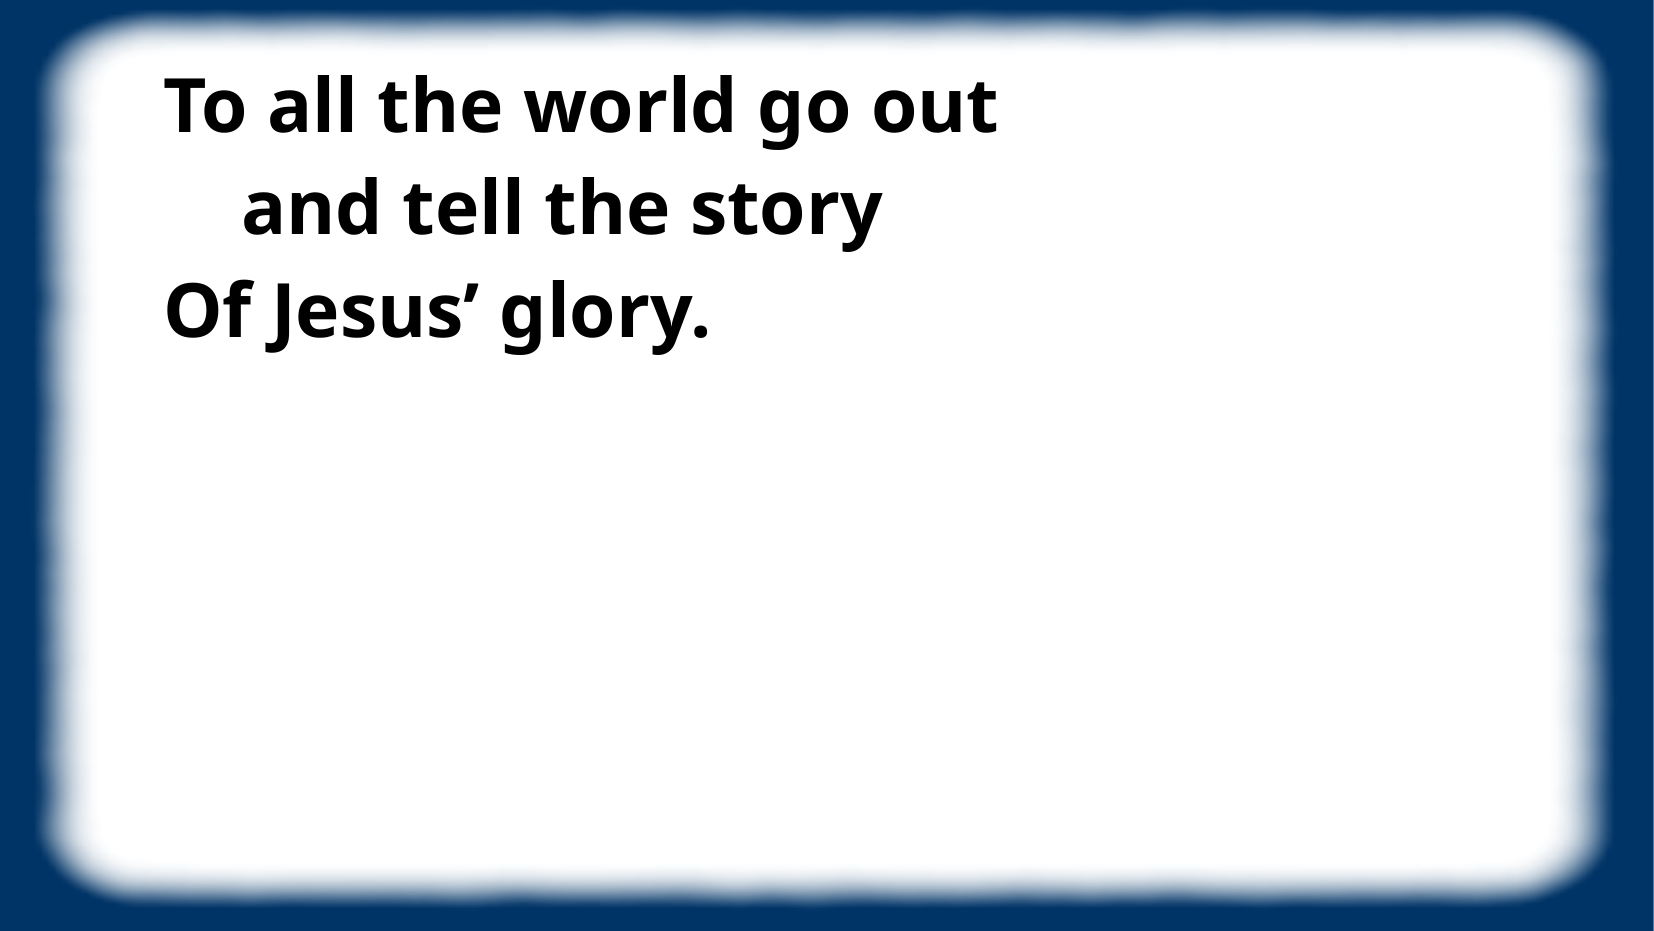

To all the world go out
 and tell the story
 Of Jesus’ glory.